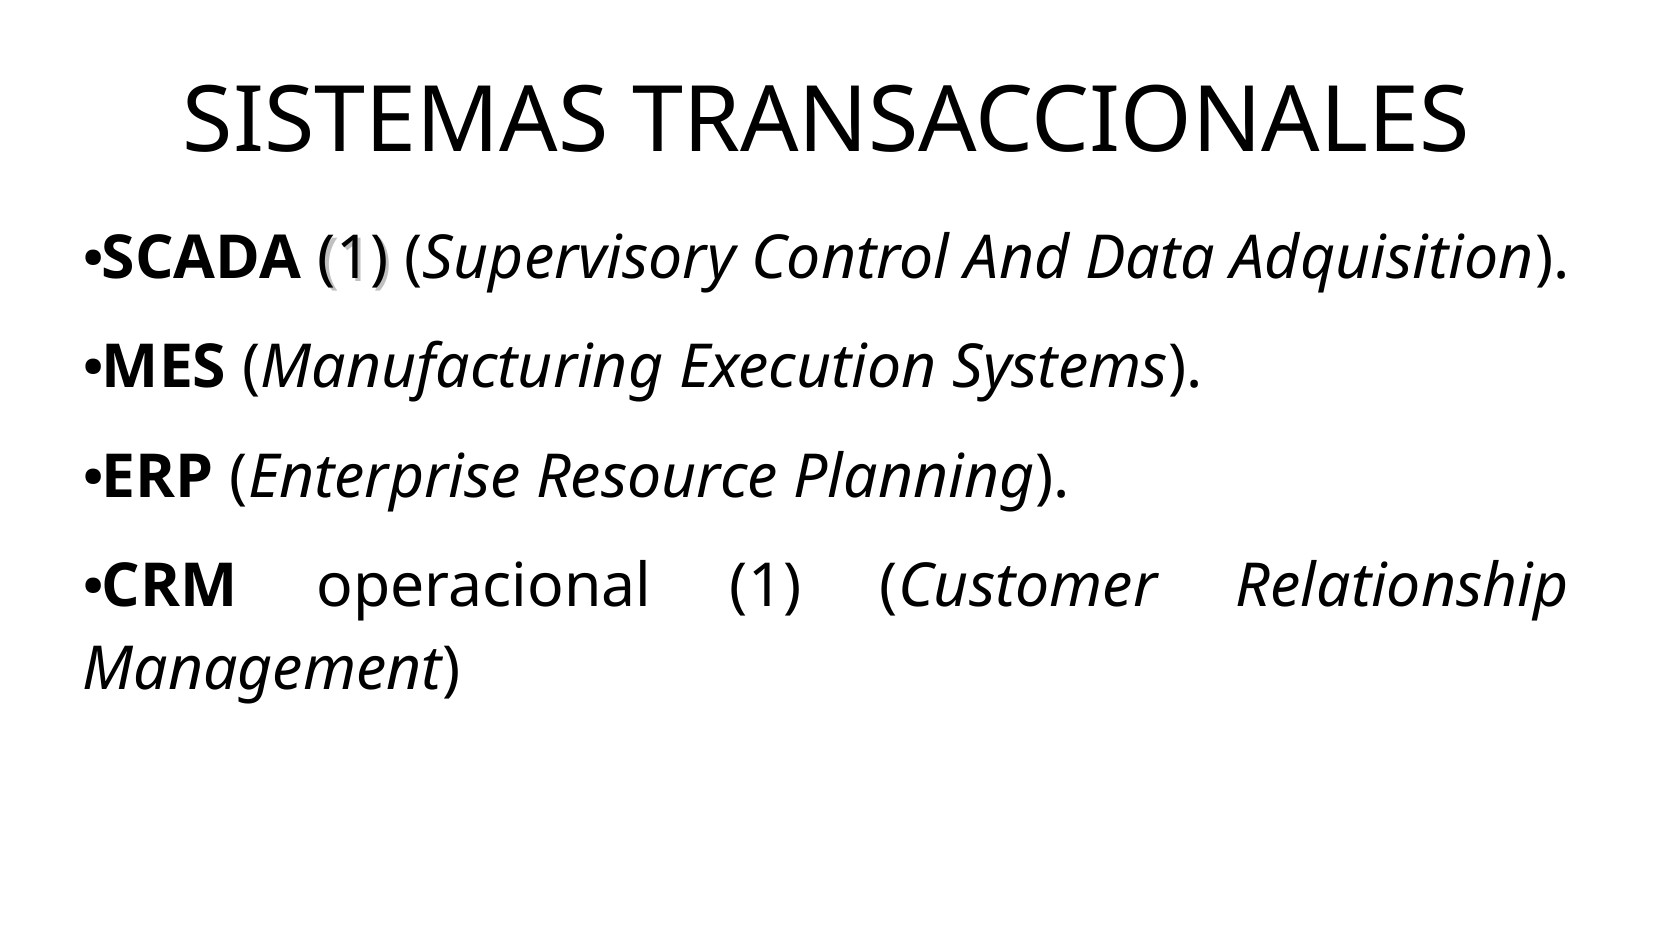

# SISTEMAS TRANSACCIONALES
SCADA (1) (Supervisory Control And Data Adquisition).
MES (Manufacturing Execution Systems).
ERP (Enterprise Resource Planning).
CRM operacional (1) (Customer Relationship Management)